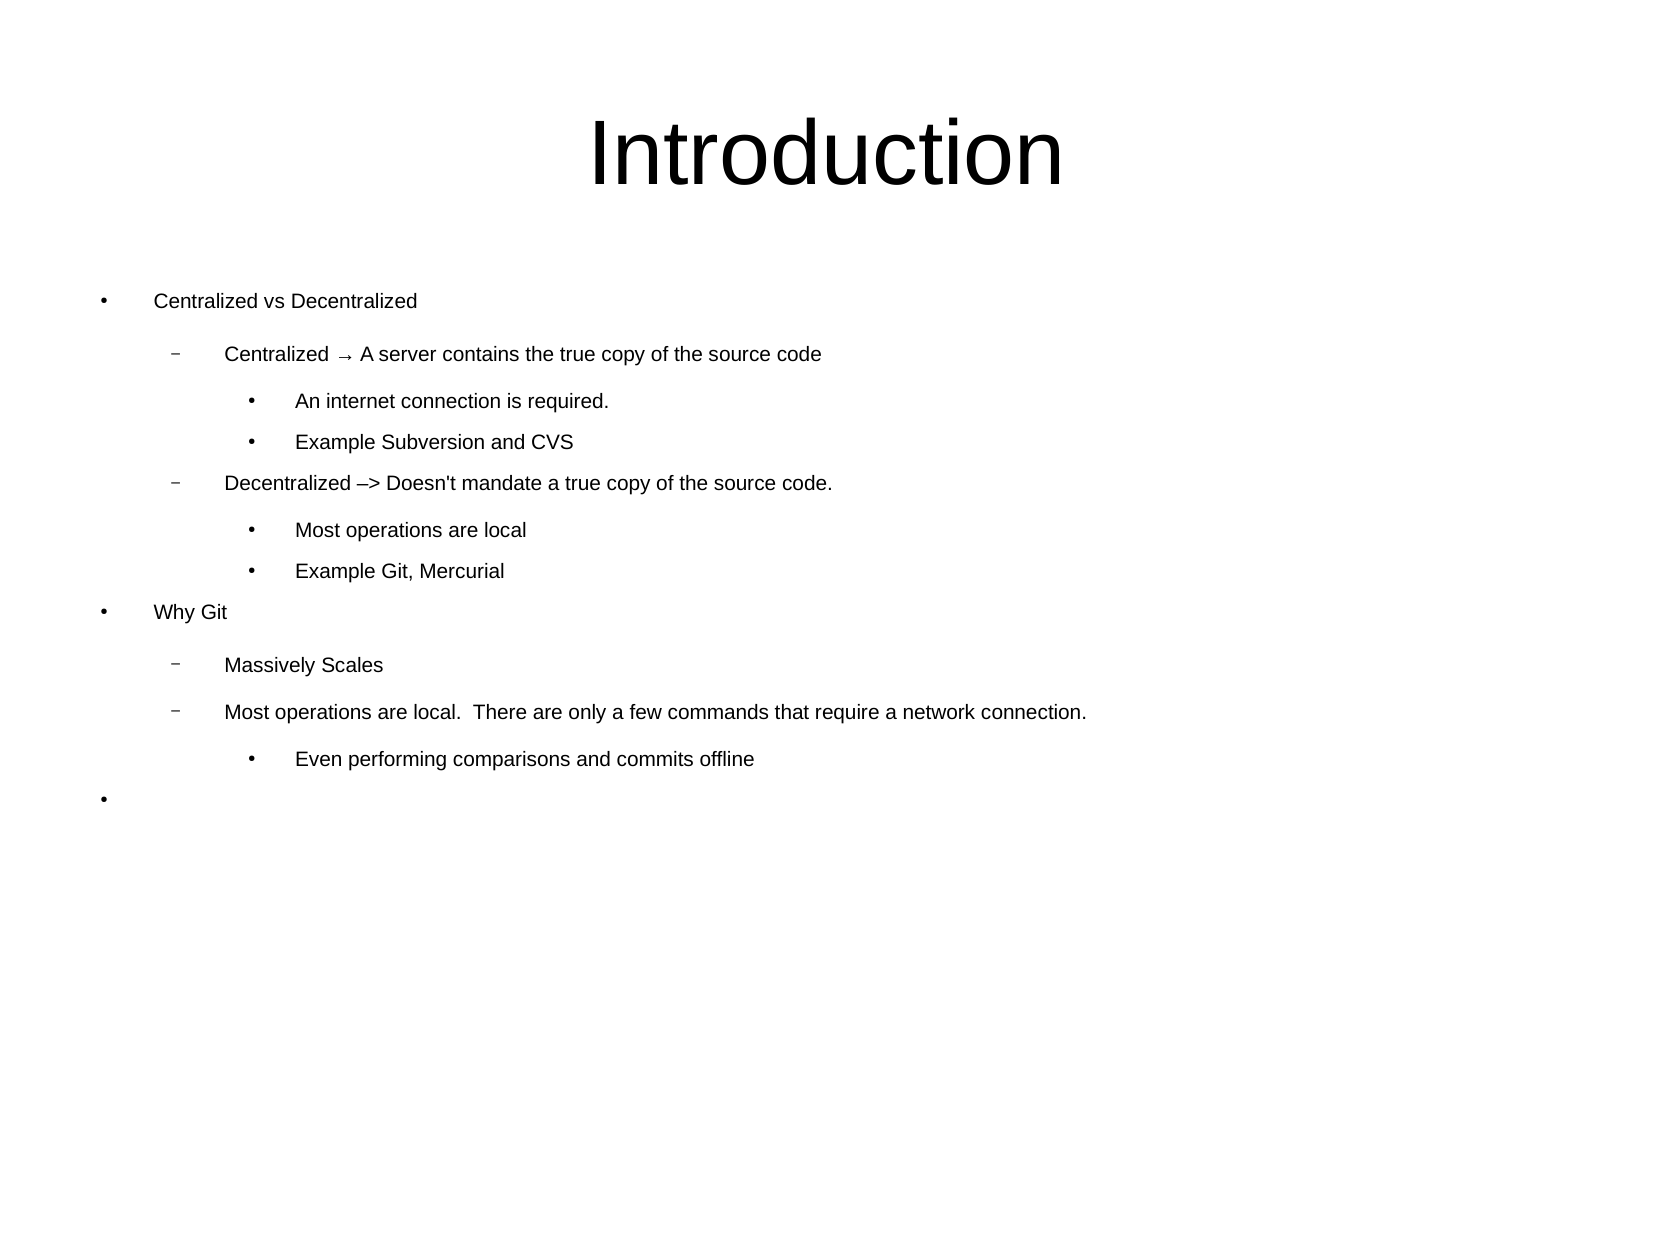

# Introduction
Centralized vs Decentralized
Centralized → A server contains the true copy of the source code
An internet connection is required.
Example Subversion and CVS
Decentralized –> Doesn't mandate a true copy of the source code.
Most operations are local
Example Git, Mercurial
Why Git
Massively Scales
Most operations are local. There are only a few commands that require a network connection.
Even performing comparisons and commits offline